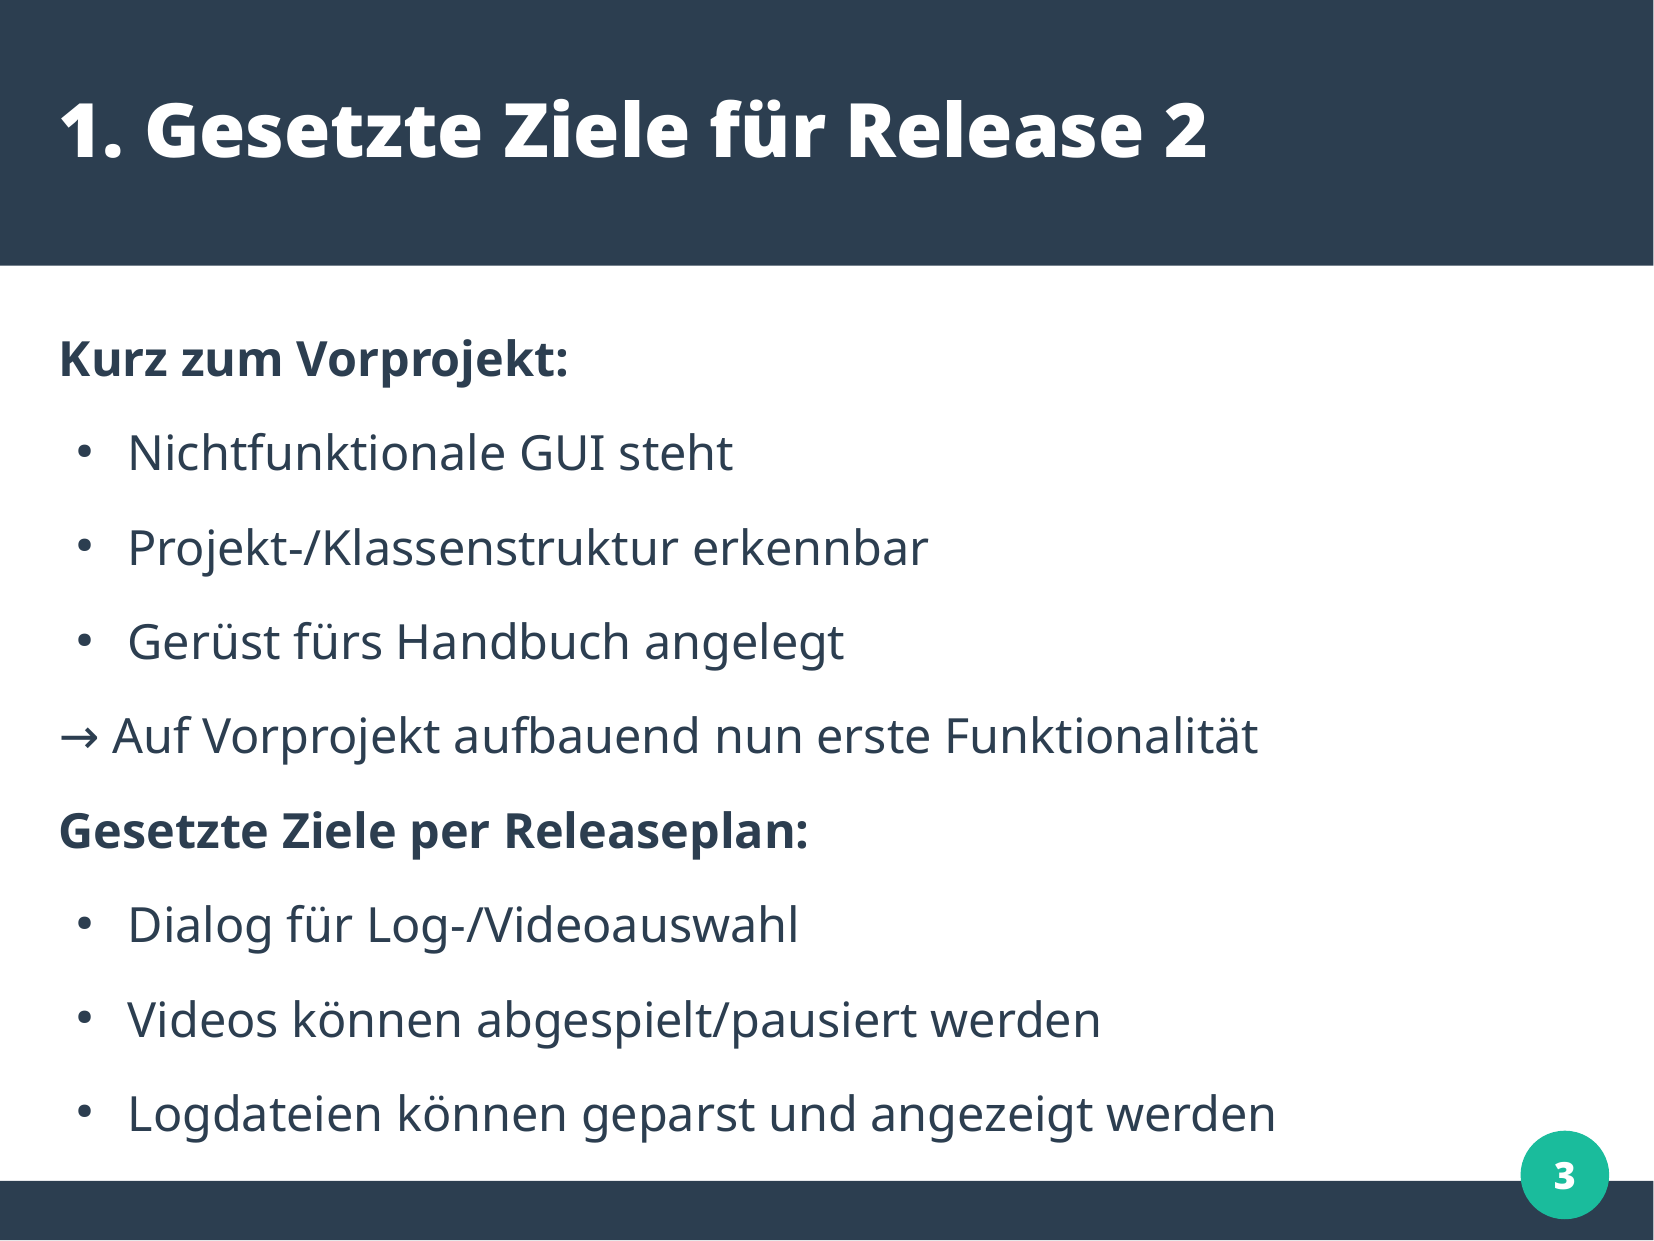

# 1. Gesetzte Ziele für Release 2
Kurz zum Vorprojekt:
Nichtfunktionale GUI steht
Projekt-/Klassenstruktur erkennbar
Gerüst fürs Handbuch angelegt
→ Auf Vorprojekt aufbauend nun erste Funktionalität
Gesetzte Ziele per Releaseplan:
Dialog für Log-/Videoauswahl
Videos können abgespielt/pausiert werden
Logdateien können geparst und angezeigt werden
3